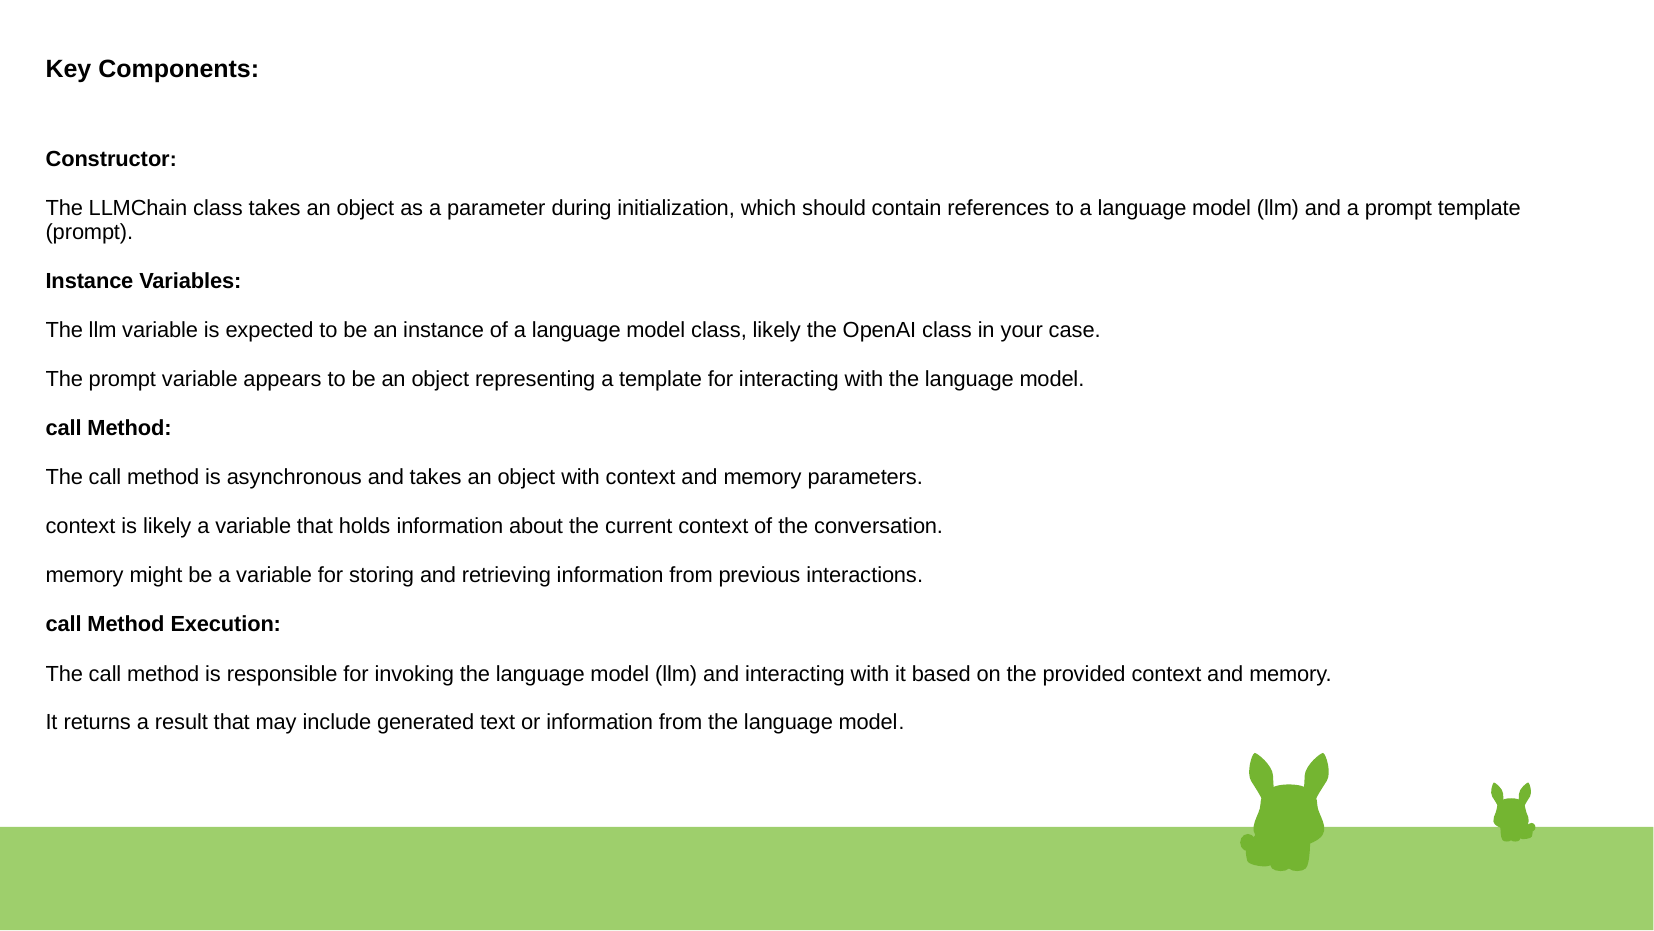

Key Components:
Constructor:
The LLMChain class takes an object as a parameter during initialization, which should contain references to a language model (llm) and a prompt template (prompt).
Instance Variables:
The llm variable is expected to be an instance of a language model class, likely the OpenAI class in your case.
The prompt variable appears to be an object representing a template for interacting with the language model.
call Method:
The call method is asynchronous and takes an object with context and memory parameters.
context is likely a variable that holds information about the current context of the conversation.
memory might be a variable for storing and retrieving information from previous interactions.
call Method Execution:
The call method is responsible for invoking the language model (llm) and interacting with it based on the provided context and memory.
It returns a result that may include generated text or information from the language model.